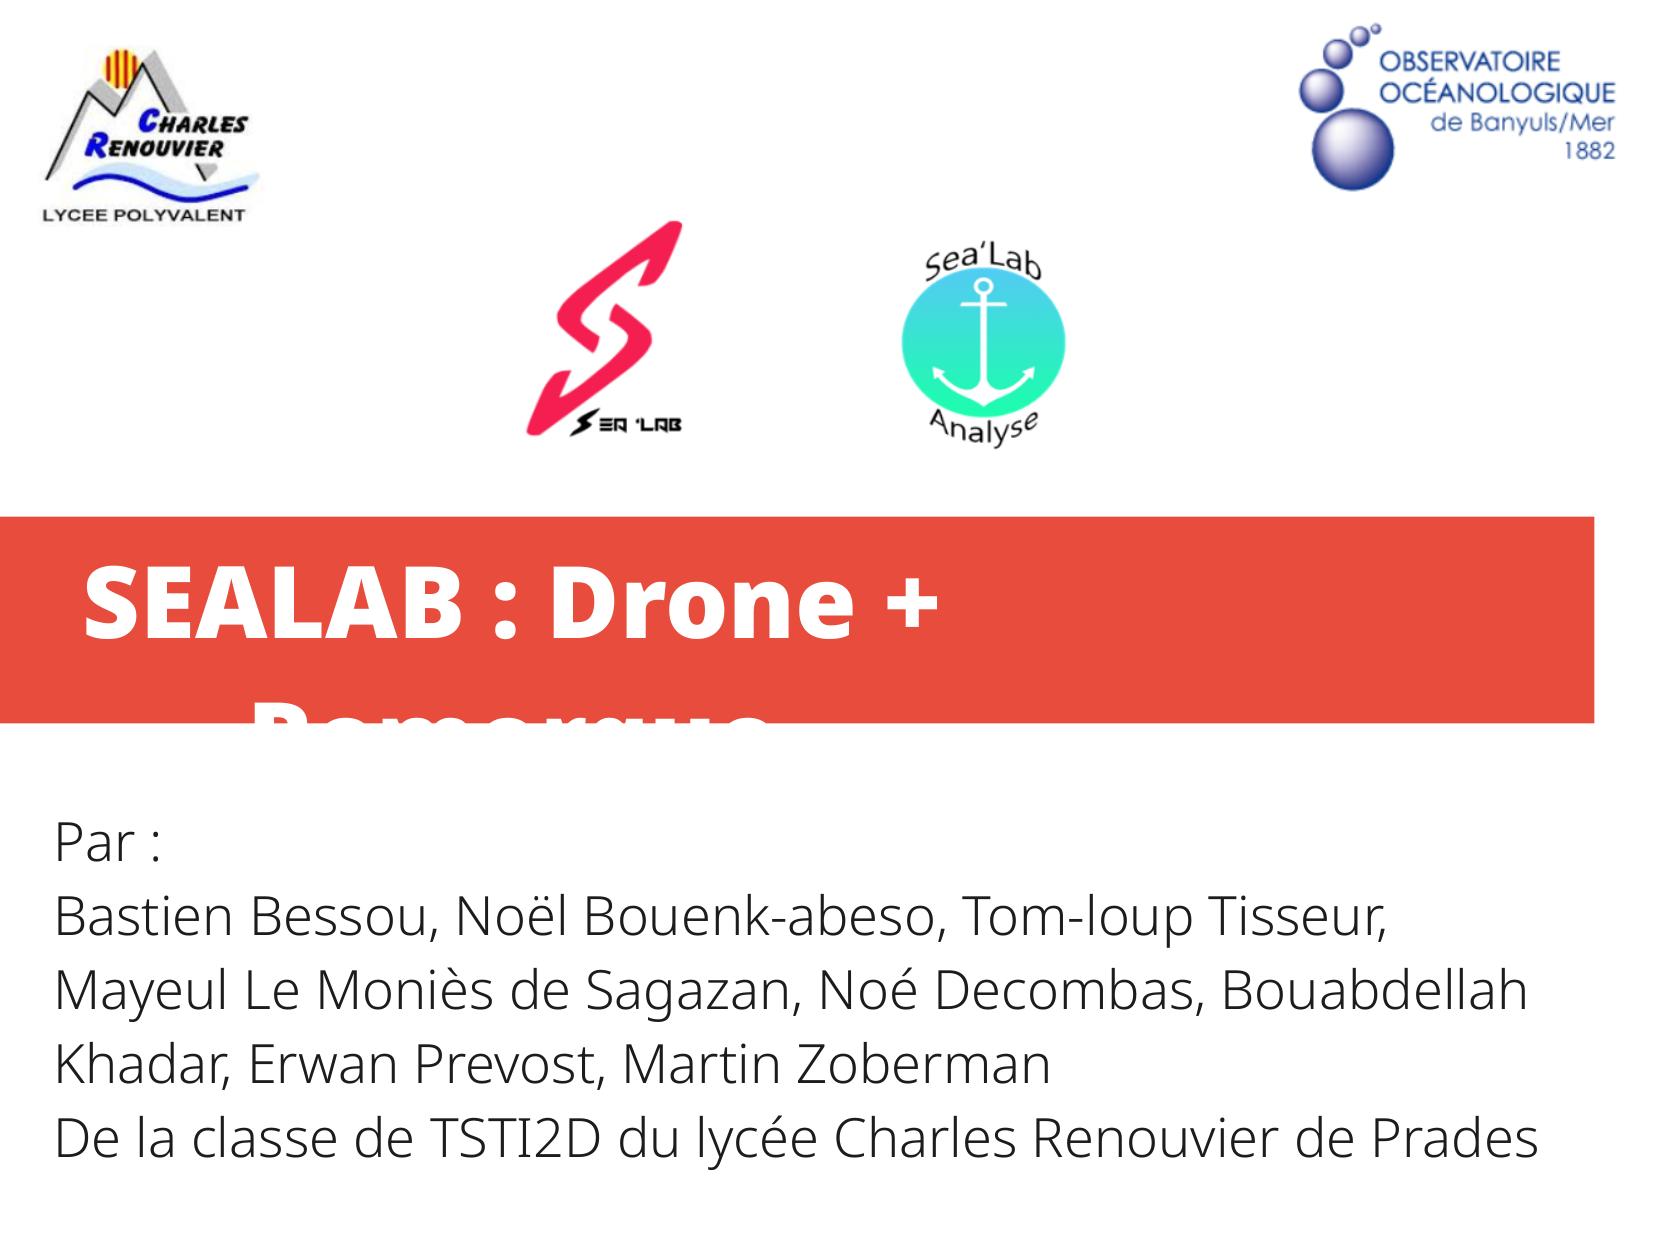

# SEALAB : Drone + Remorque
Par :
Bastien Bessou, Noël Bouenk-abeso, Tom-loup Tisseur, Mayeul Le Moniès de Sagazan, Noé Decombas, Bouabdellah Khadar, Erwan Prevost, Martin Zoberman
De la classe de TSTI2D du lycée Charles Renouvier de Prades